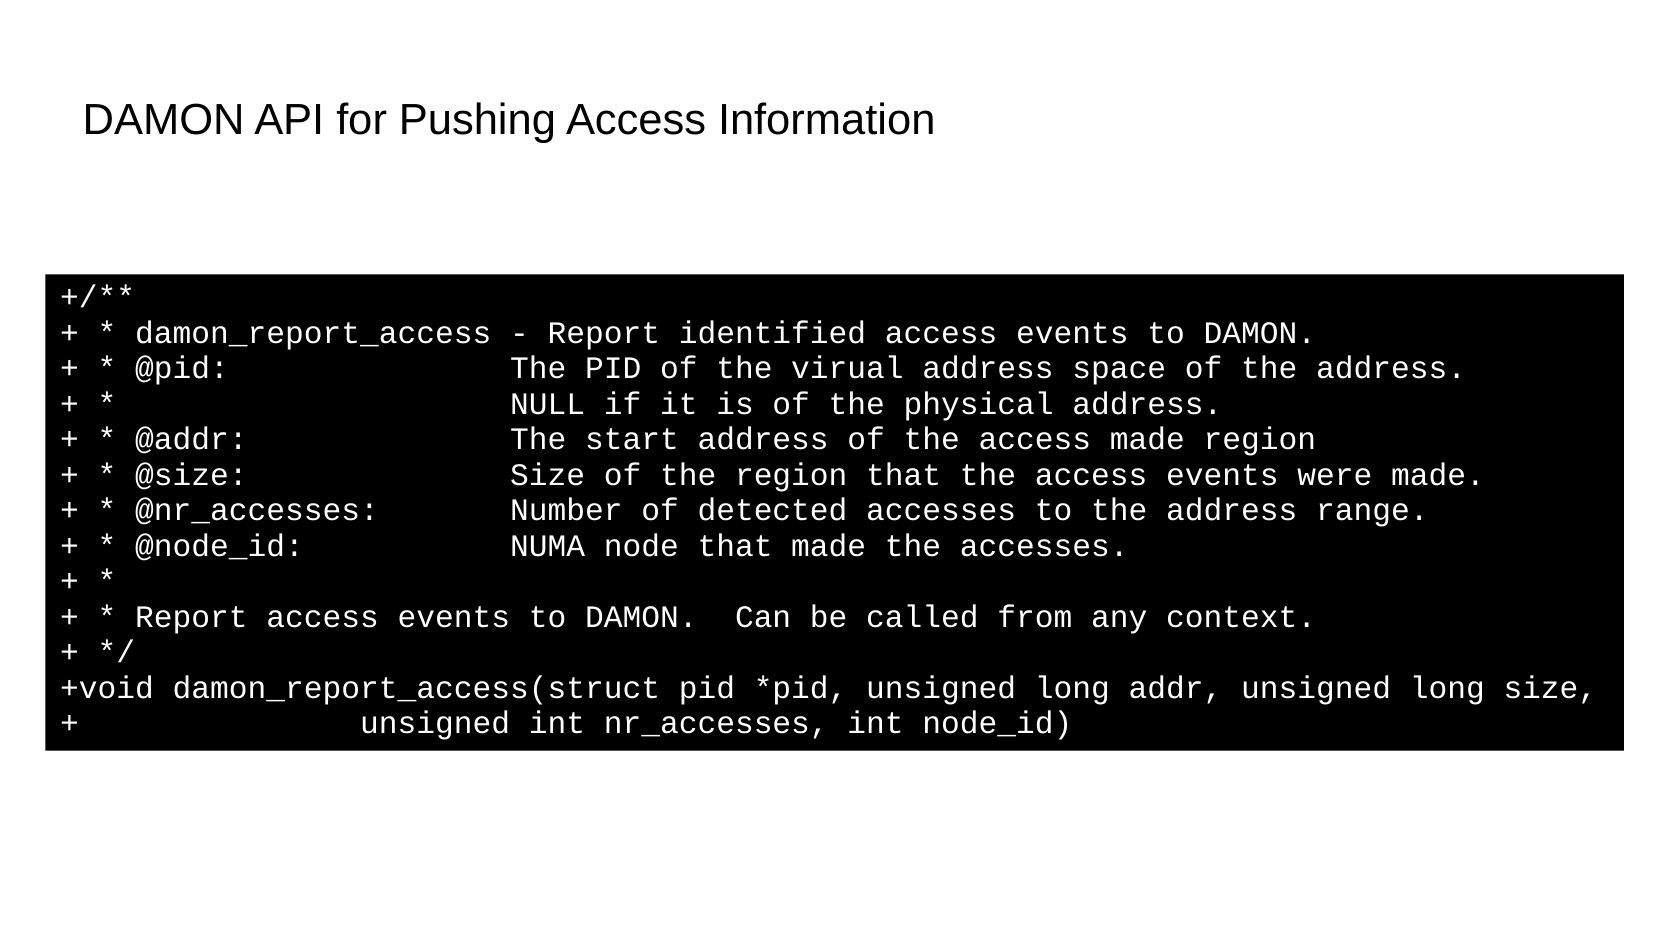

# DAMON API for Pushing Access Information
+/**
+ * damon_report_access - Report identified access events to DAMON.
+ * @pid: The PID of the virual address space of the address.
+ * NULL if it is of the physical address.
+ * @addr: The start address of the access made region
+ * @size: Size of the region that the access events were made.
+ * @nr_accesses: Number of detected accesses to the address range.
+ * @node_id: NUMA node that made the accesses.
+ *
+ * Report access events to DAMON. Can be called from any context.
+ */
+void damon_report_access(struct pid *pid, unsigned long addr, unsigned long size,
+ unsigned int nr_accesses, int node_id)